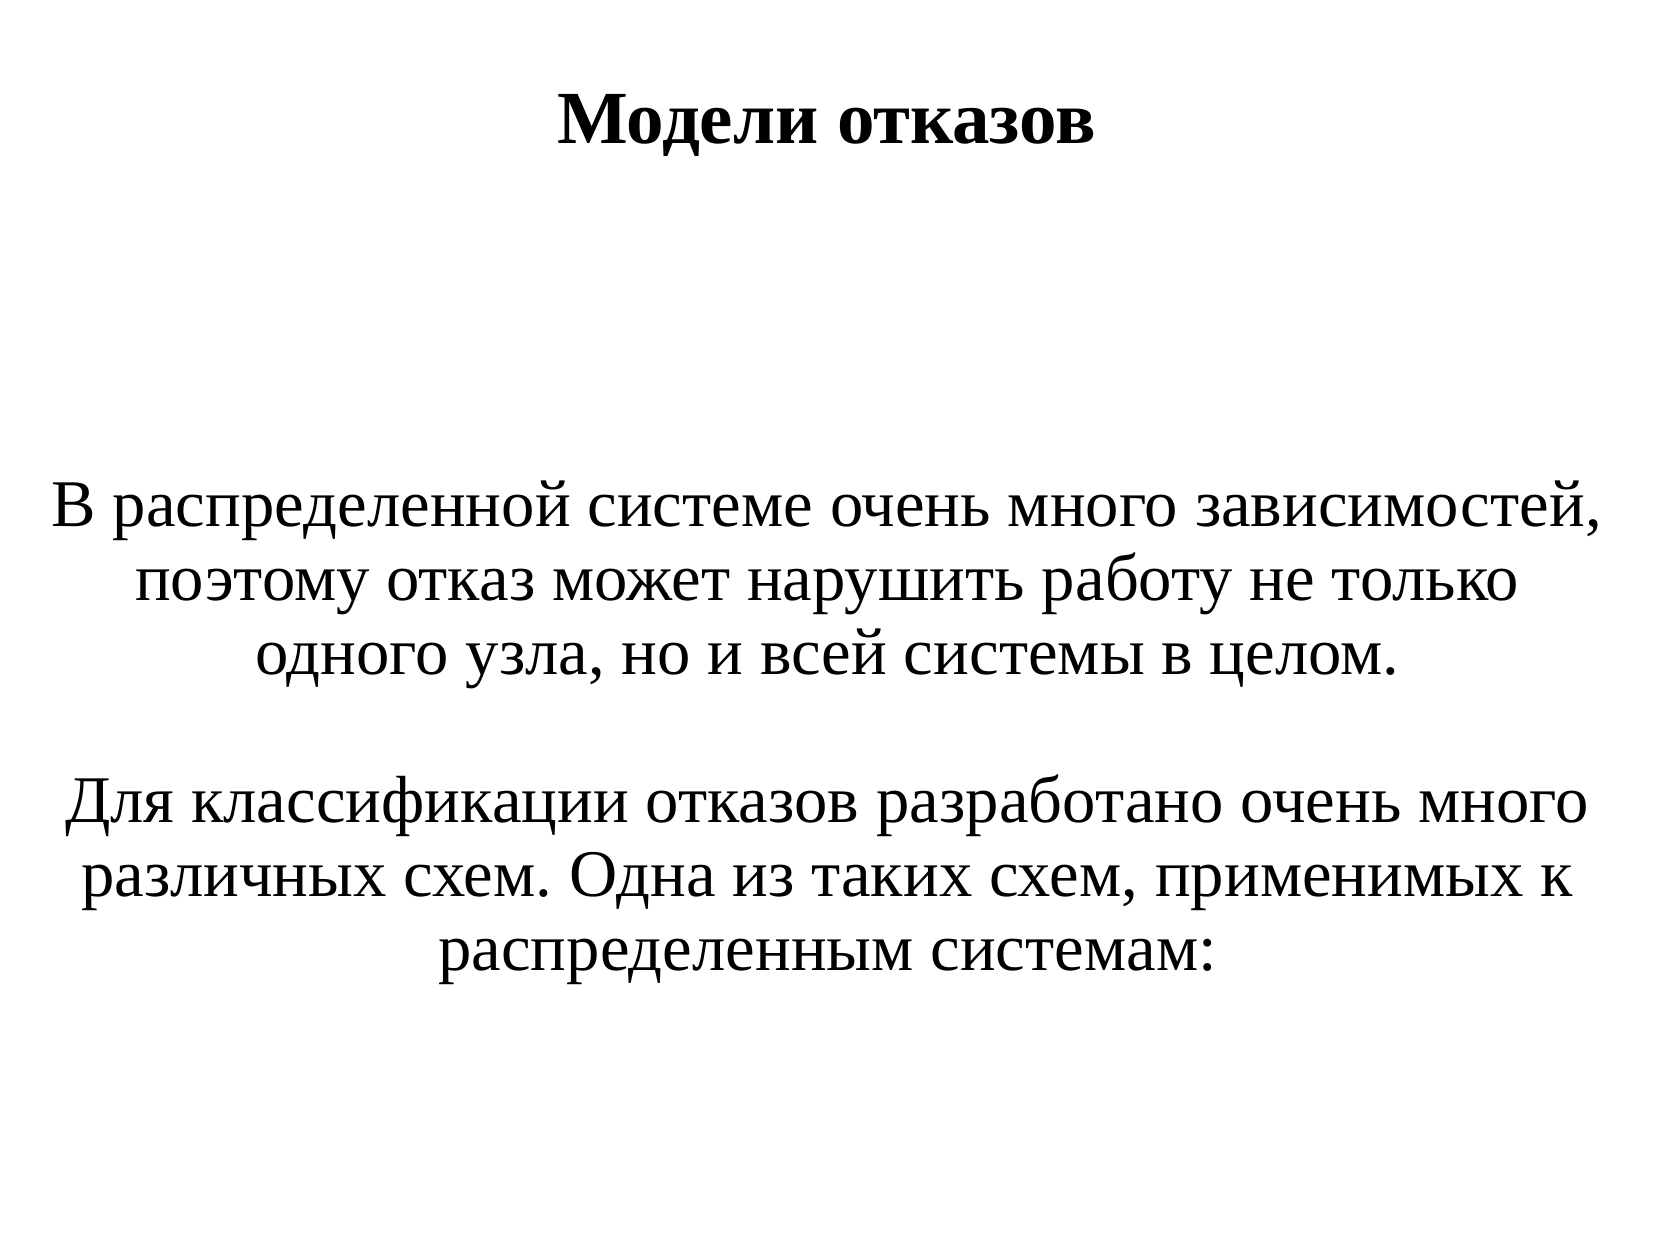

# Модели отказов
В распределенной системе очень много зависимостей, поэтому отказ может нарушить работу не только одного узла, но и всей системы в целом.
Для классификации отказов разработано очень много различных схем. Одна из таких схем, применимых к распределенным системам: